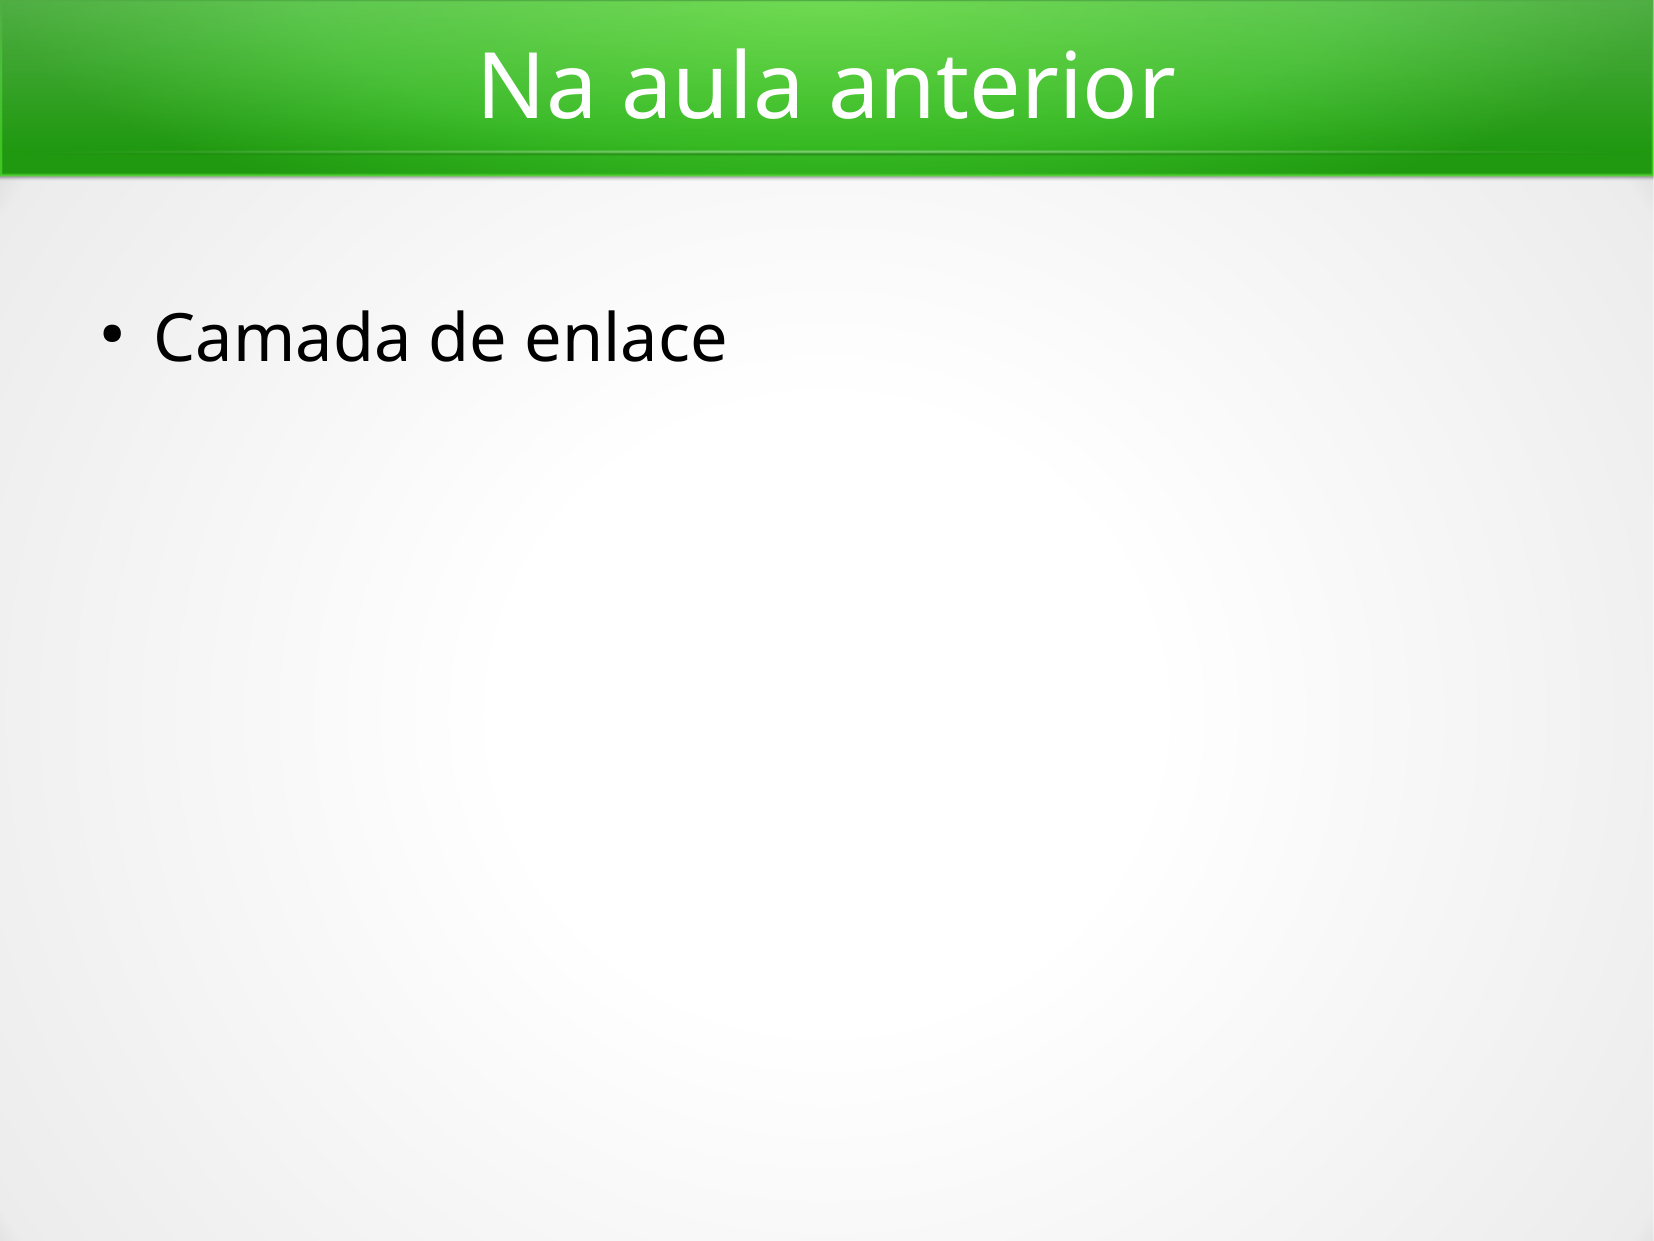

# Na aula anterior
Camada de enlace